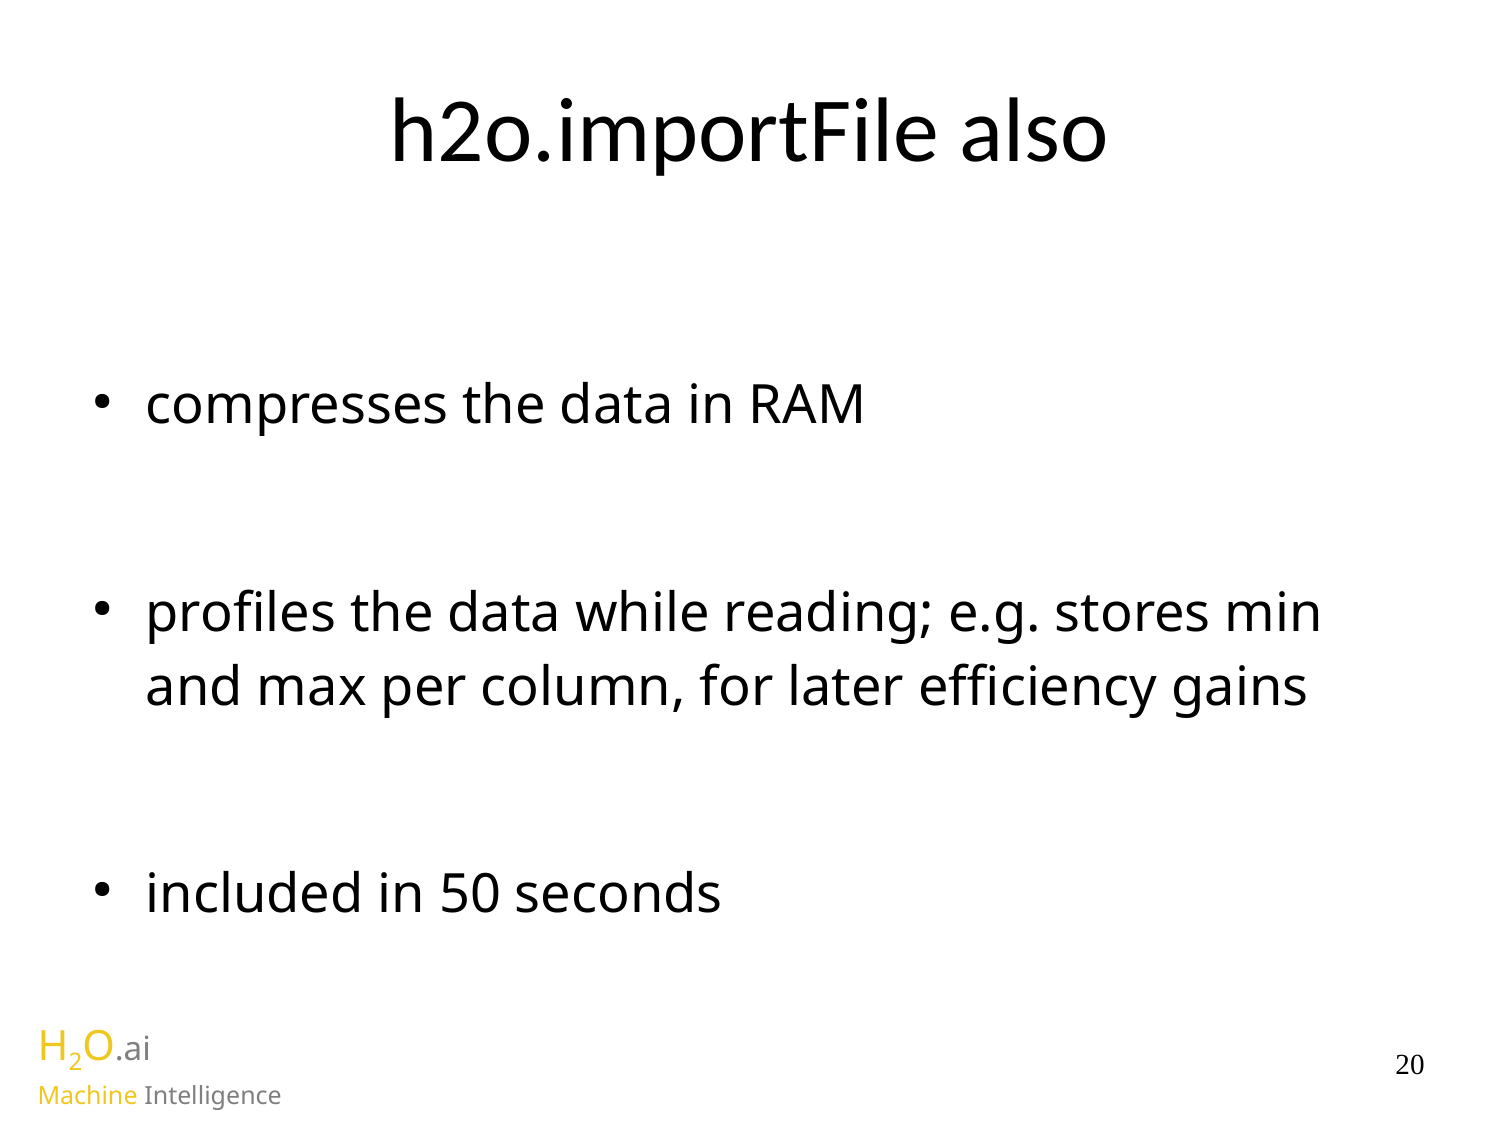

# h2o.importFile also
compresses the data in RAM
profiles the data while reading; e.g. stores min and max per column, for later efficiency gains
included in 50 seconds
20